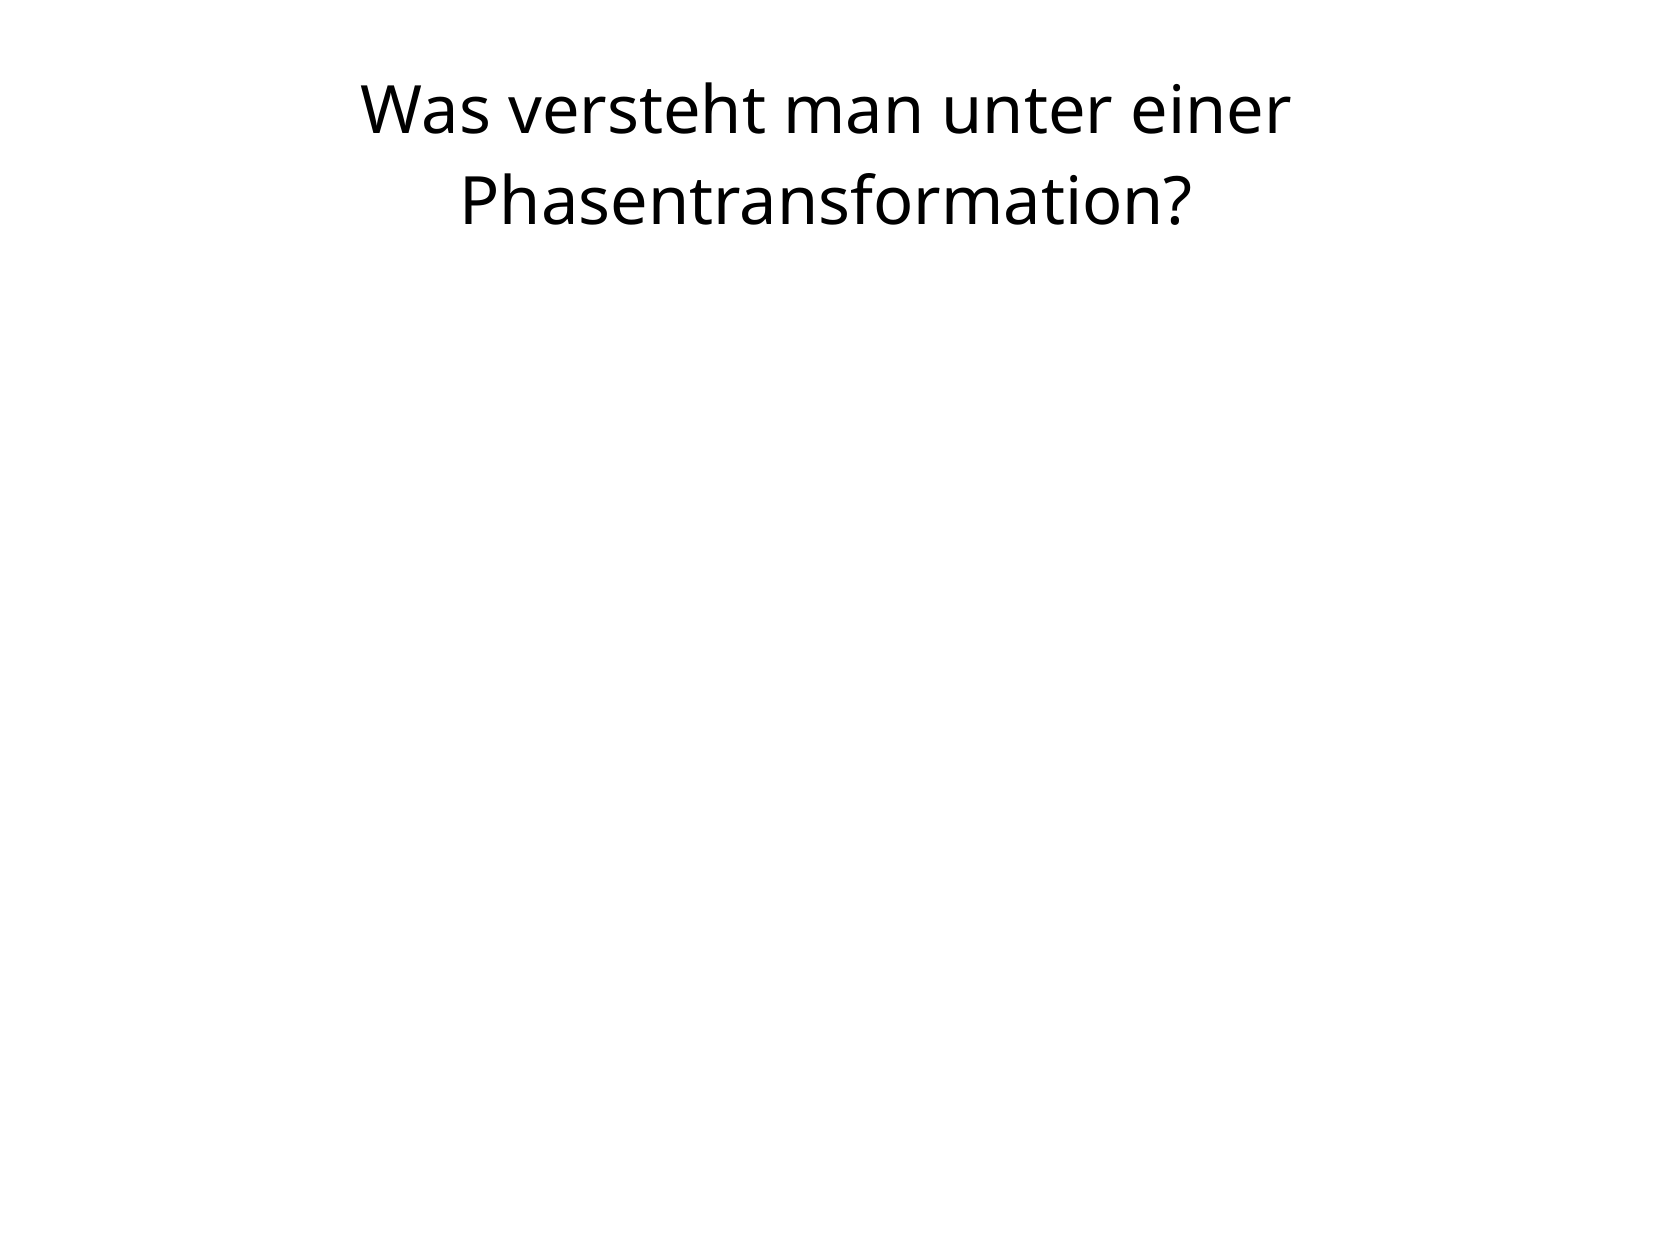

# Was versteht man unter einer Phasentransformation?